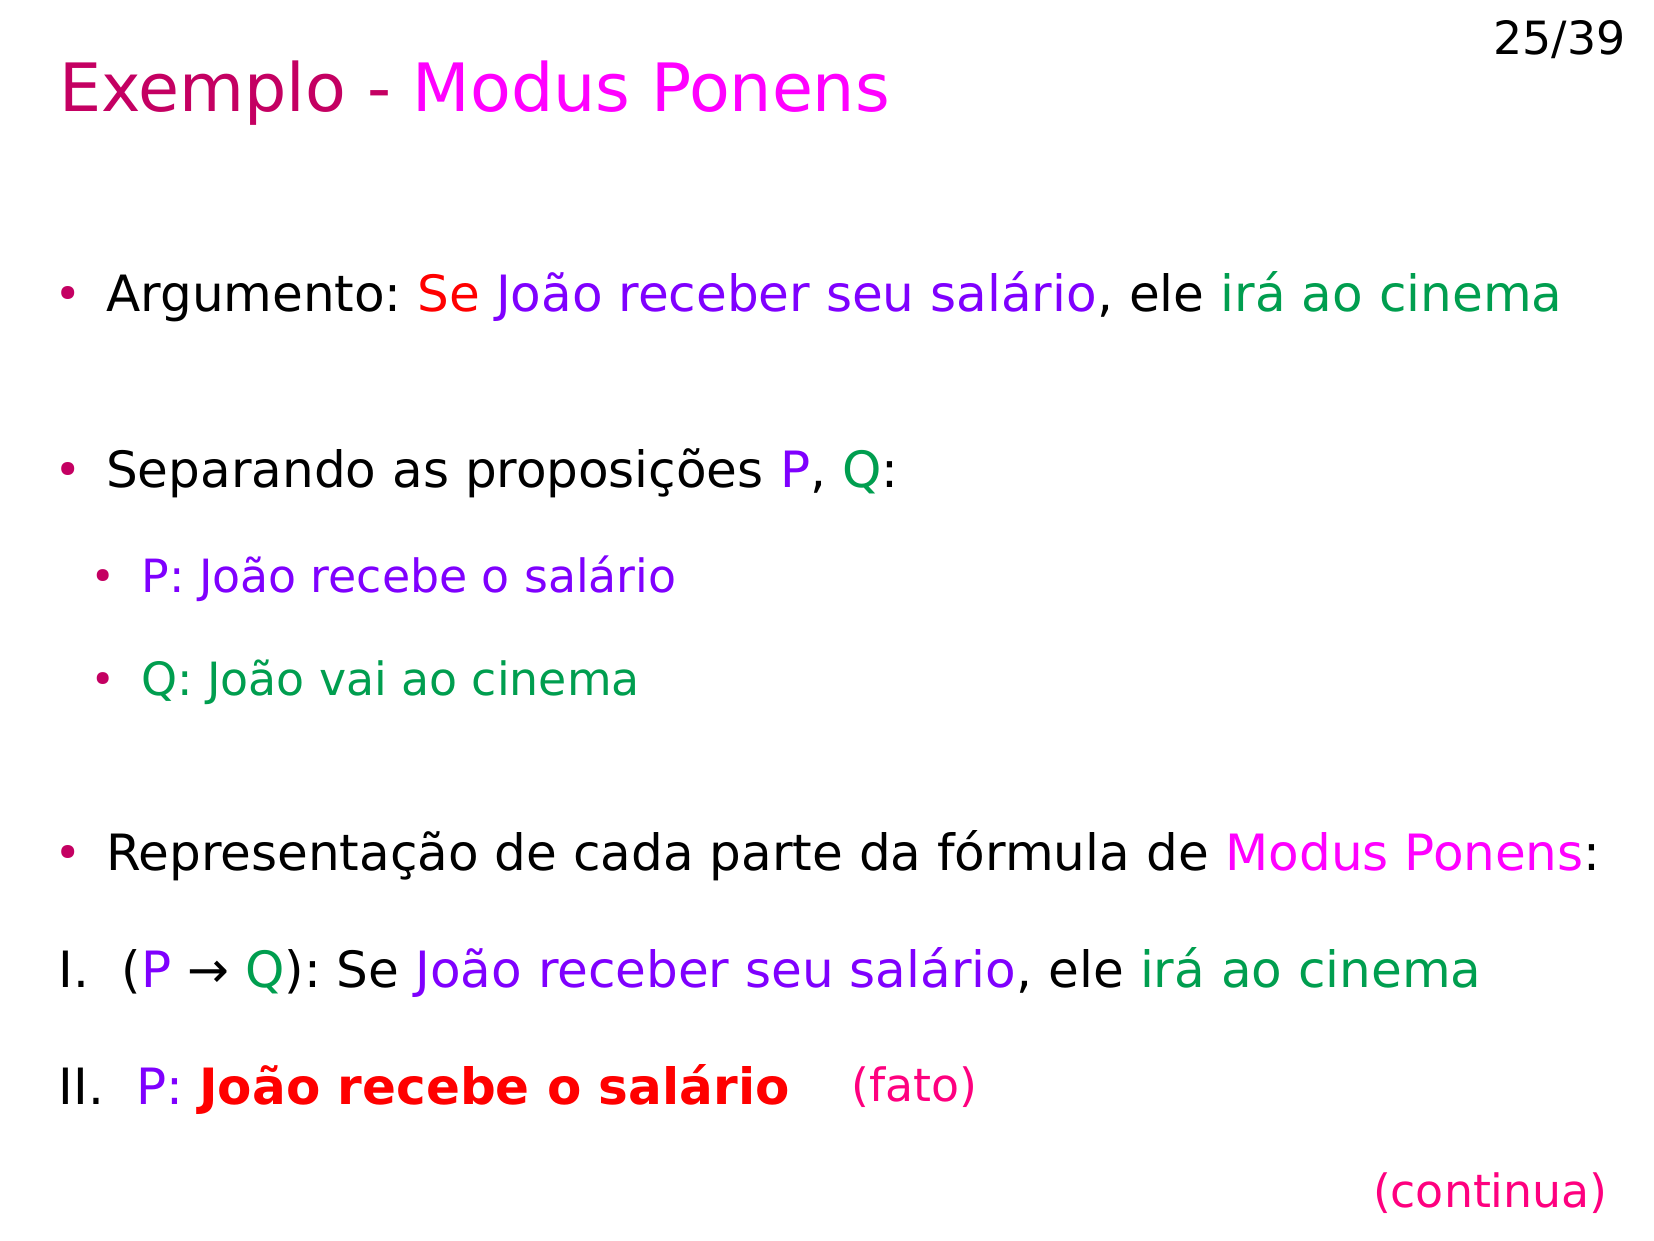

25
# Exemplo - Modus Ponens
Argumento: Se João receber seu salário, ele irá ao cinema
Separando as proposições P, Q:
P: João recebe o salário
Q: João vai ao cinema
Representação de cada parte da fórmula de Modus Ponens:
I. (P → Q): Se João receber seu salário, ele irá ao cinema
II. P: João recebe o salário
(fato)
(continua)